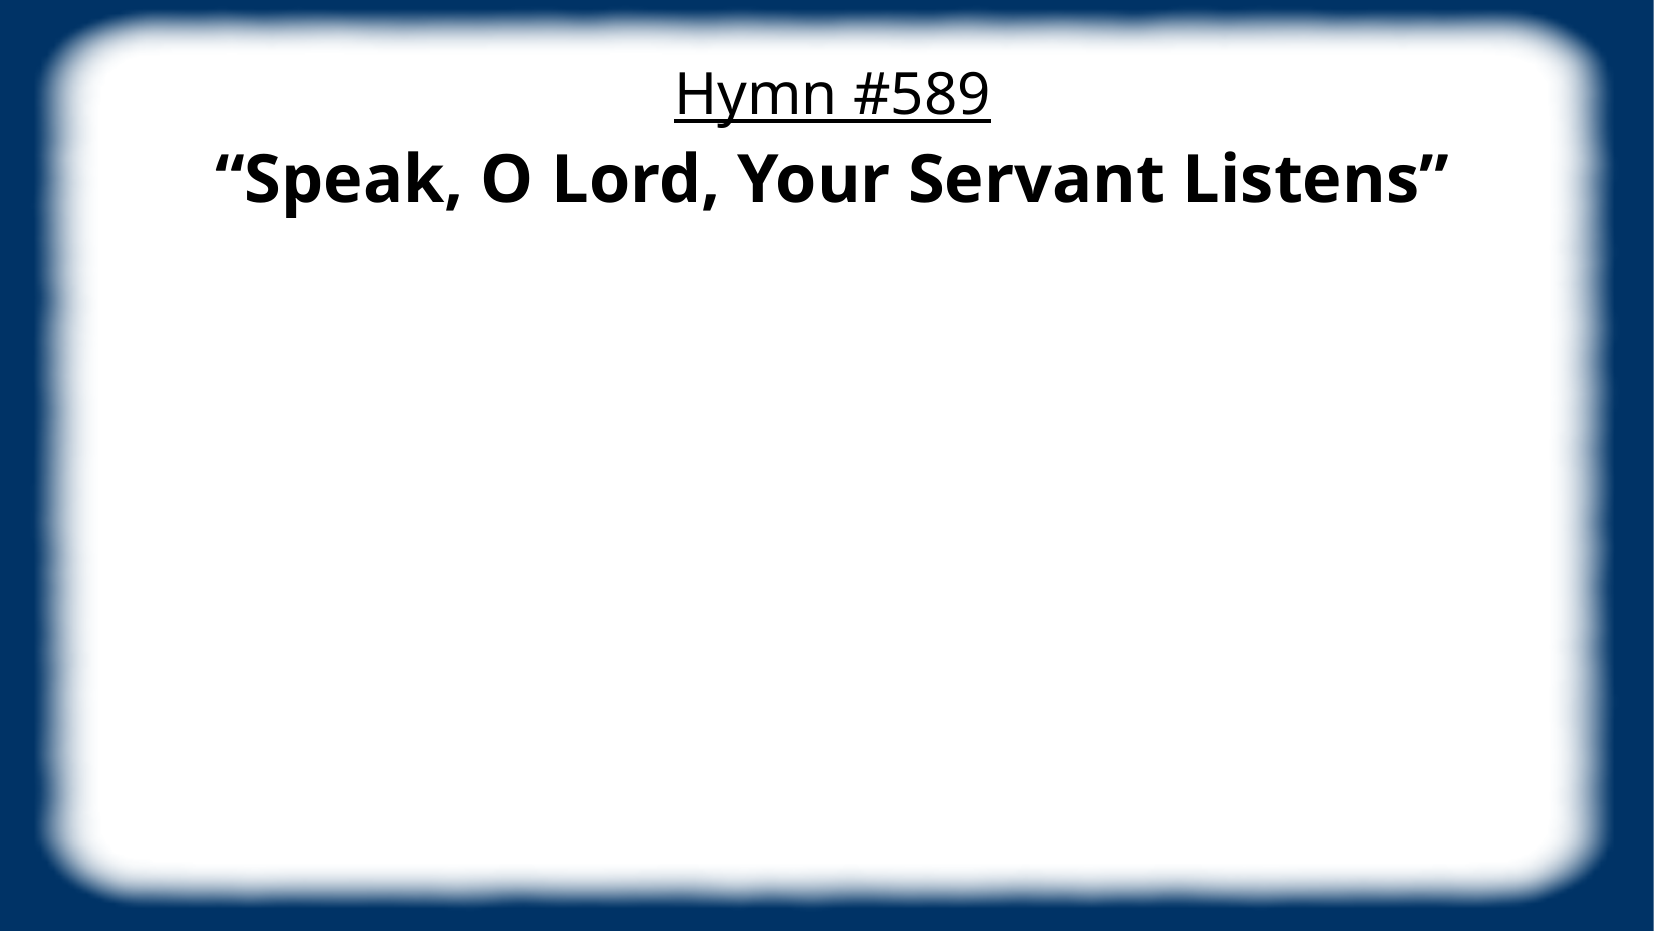

Hymn #589
“Speak, O Lord, Your Servant Listens”